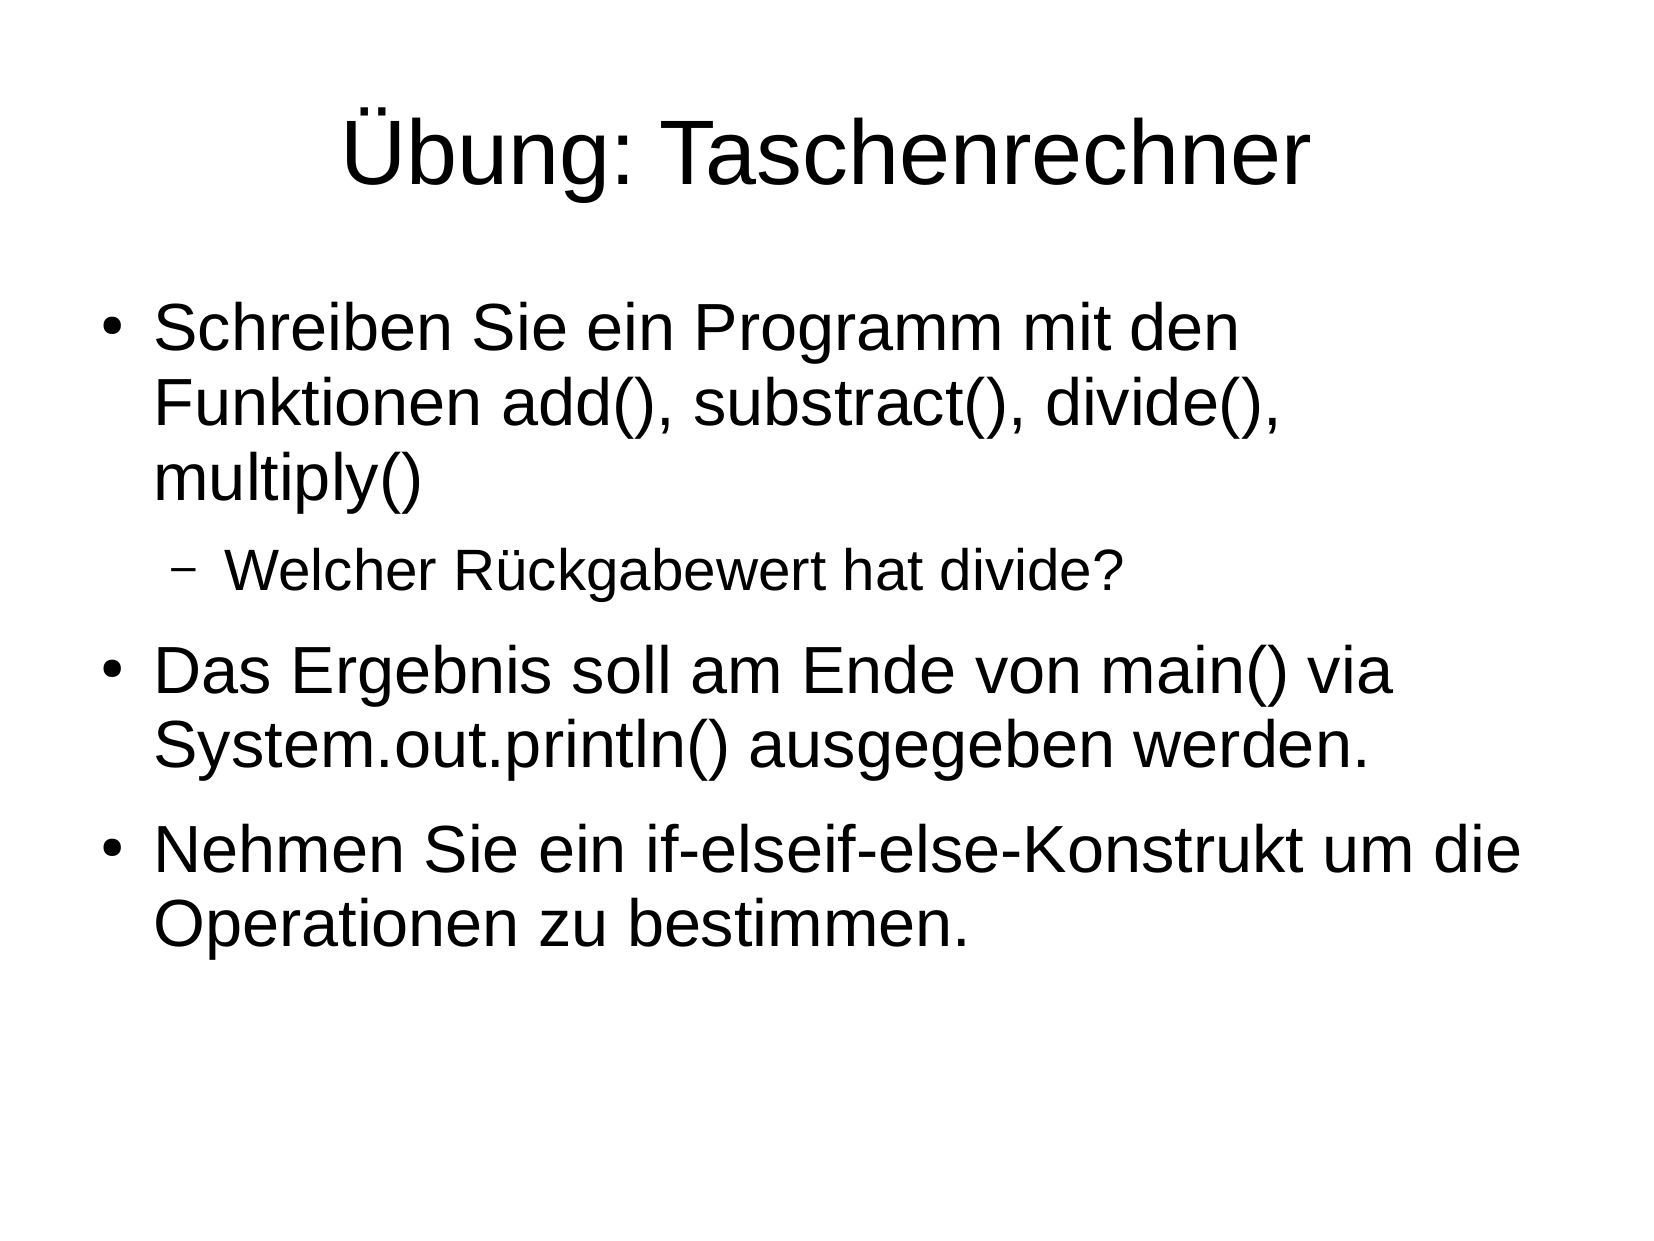

# Übung: Taschenrechner
Schreiben Sie ein Programm mit den Funktionen add(), substract(), divide(), multiply()
Welcher Rückgabewert hat divide?
Das Ergebnis soll am Ende von main() via System.out.println() ausgegeben werden.
Nehmen Sie ein if-elseif-else-Konstrukt um die Operationen zu bestimmen.